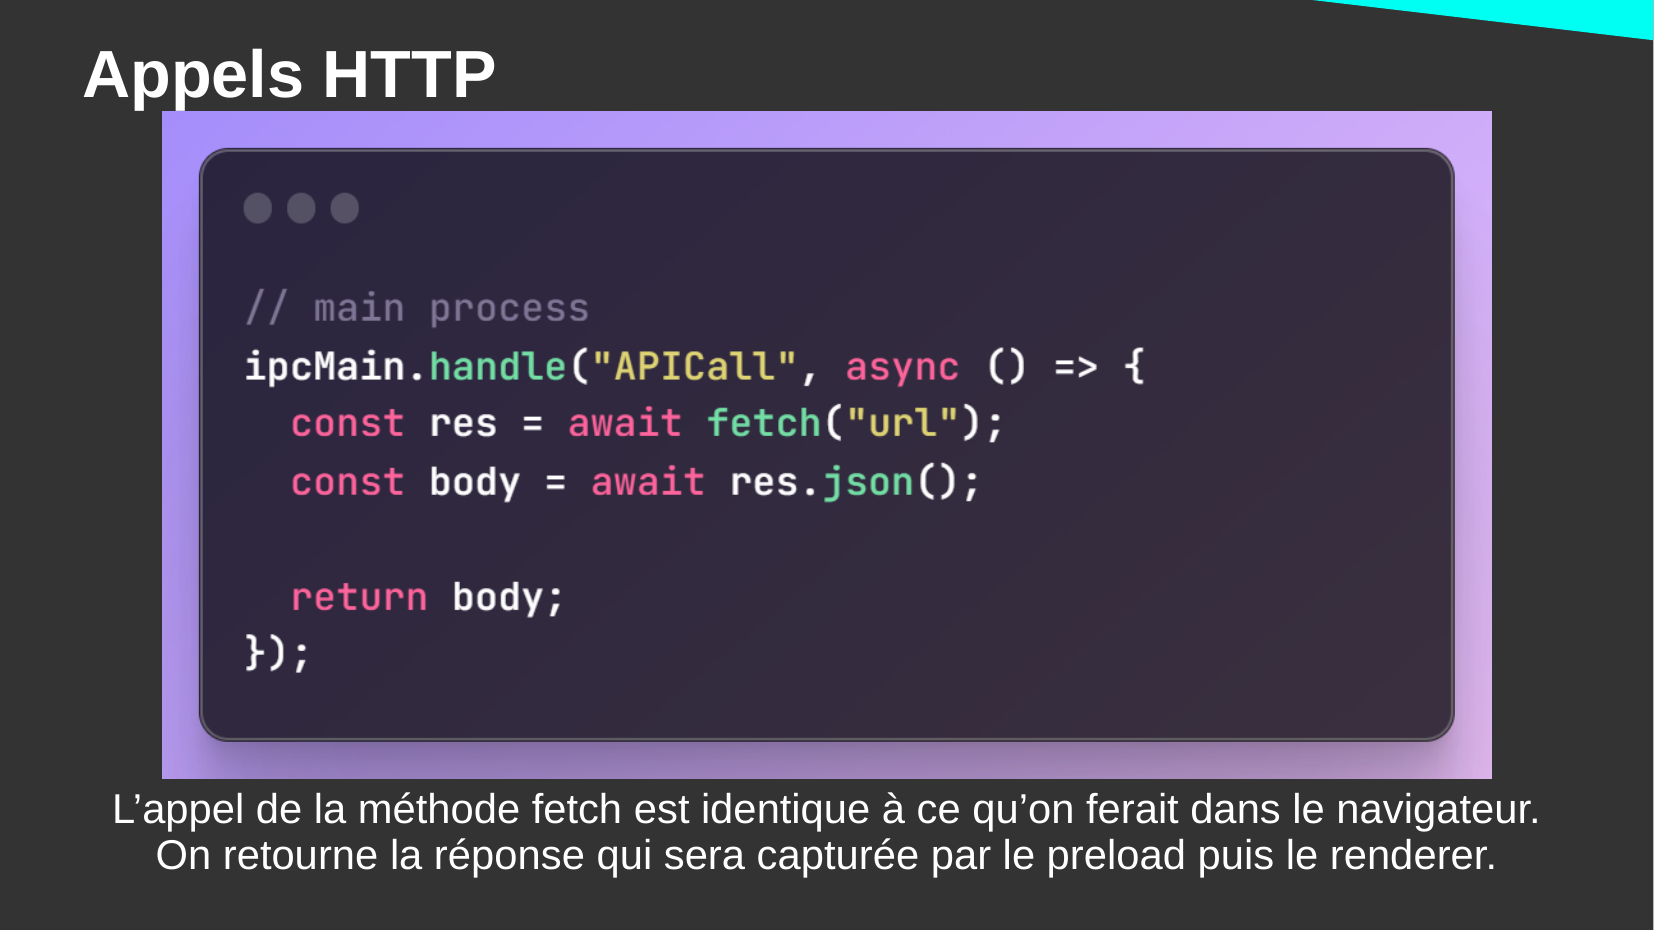

# Appels HTTP
L’appel de la méthode fetch est identique à ce qu’on ferait dans le navigateur. On retourne la réponse qui sera capturée par le preload puis le renderer.